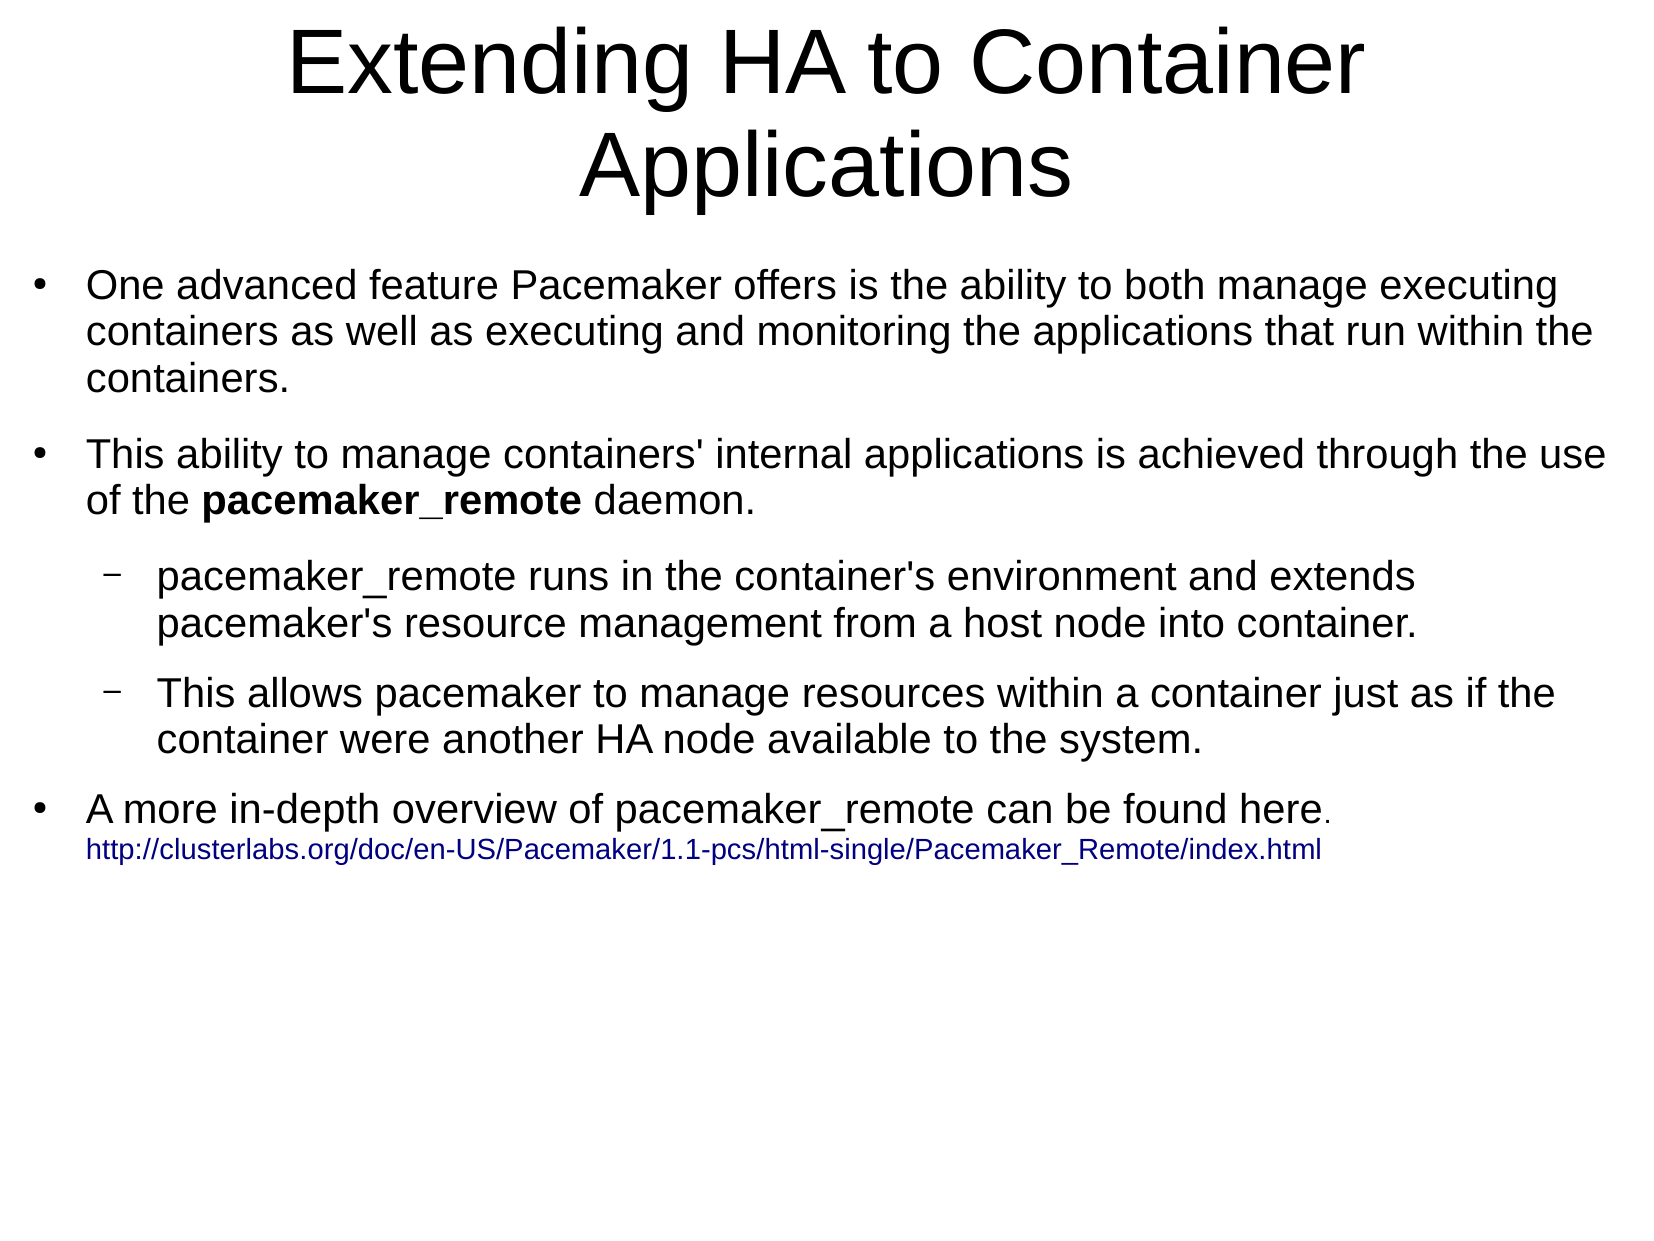

# Extending HA to Container Applications
One advanced feature Pacemaker offers is the ability to both manage executing containers as well as executing and monitoring the applications that run within the containers.
This ability to manage containers' internal applications is achieved through the use of the pacemaker_remote daemon.
pacemaker_remote runs in the container's environment and extends pacemaker's resource management from a host node into container.
This allows pacemaker to manage resources within a container just as if the container were another HA node available to the system.
A more in-depth overview of pacemaker_remote can be found here. http://clusterlabs.org/doc/en-US/Pacemaker/1.1-pcs/html-single/Pacemaker_Remote/index.html